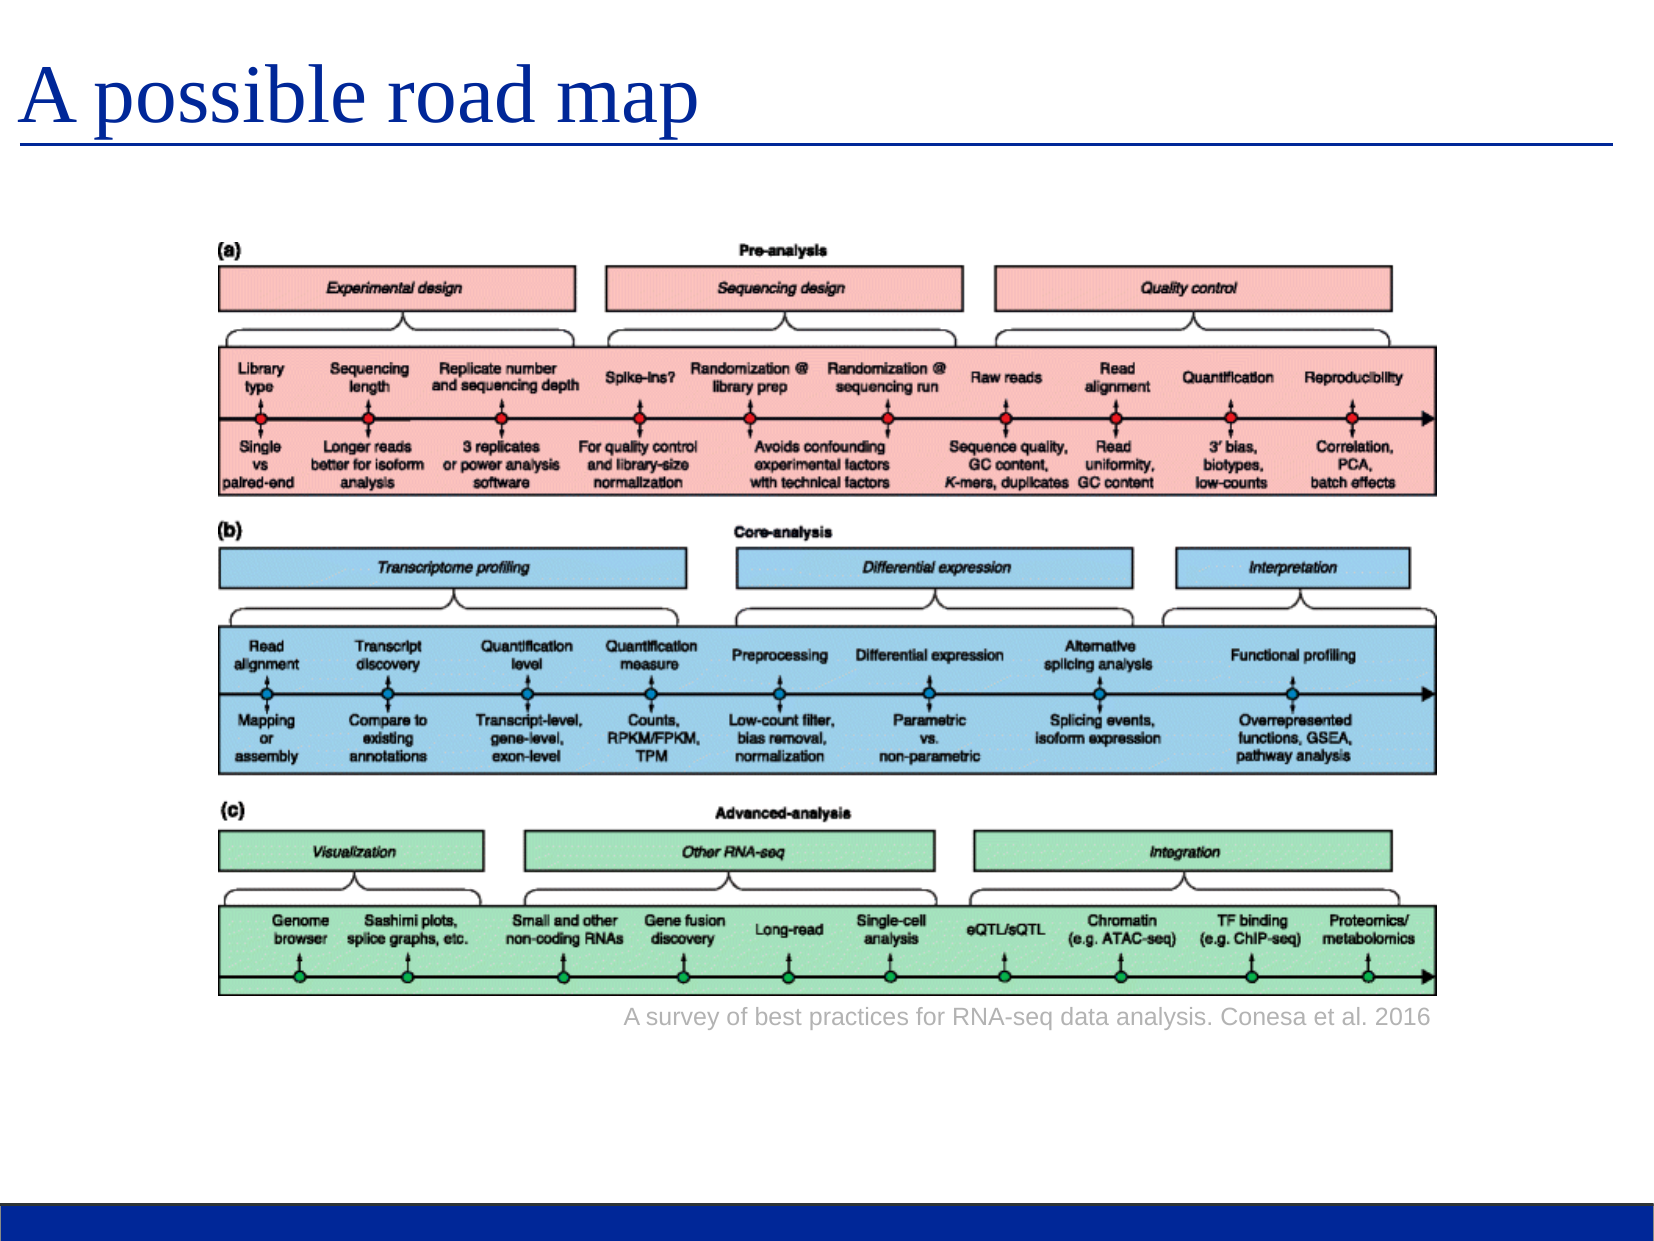

# A possible road map
A survey of best practices for RNA-seq data analysis. Conesa et al. 2016